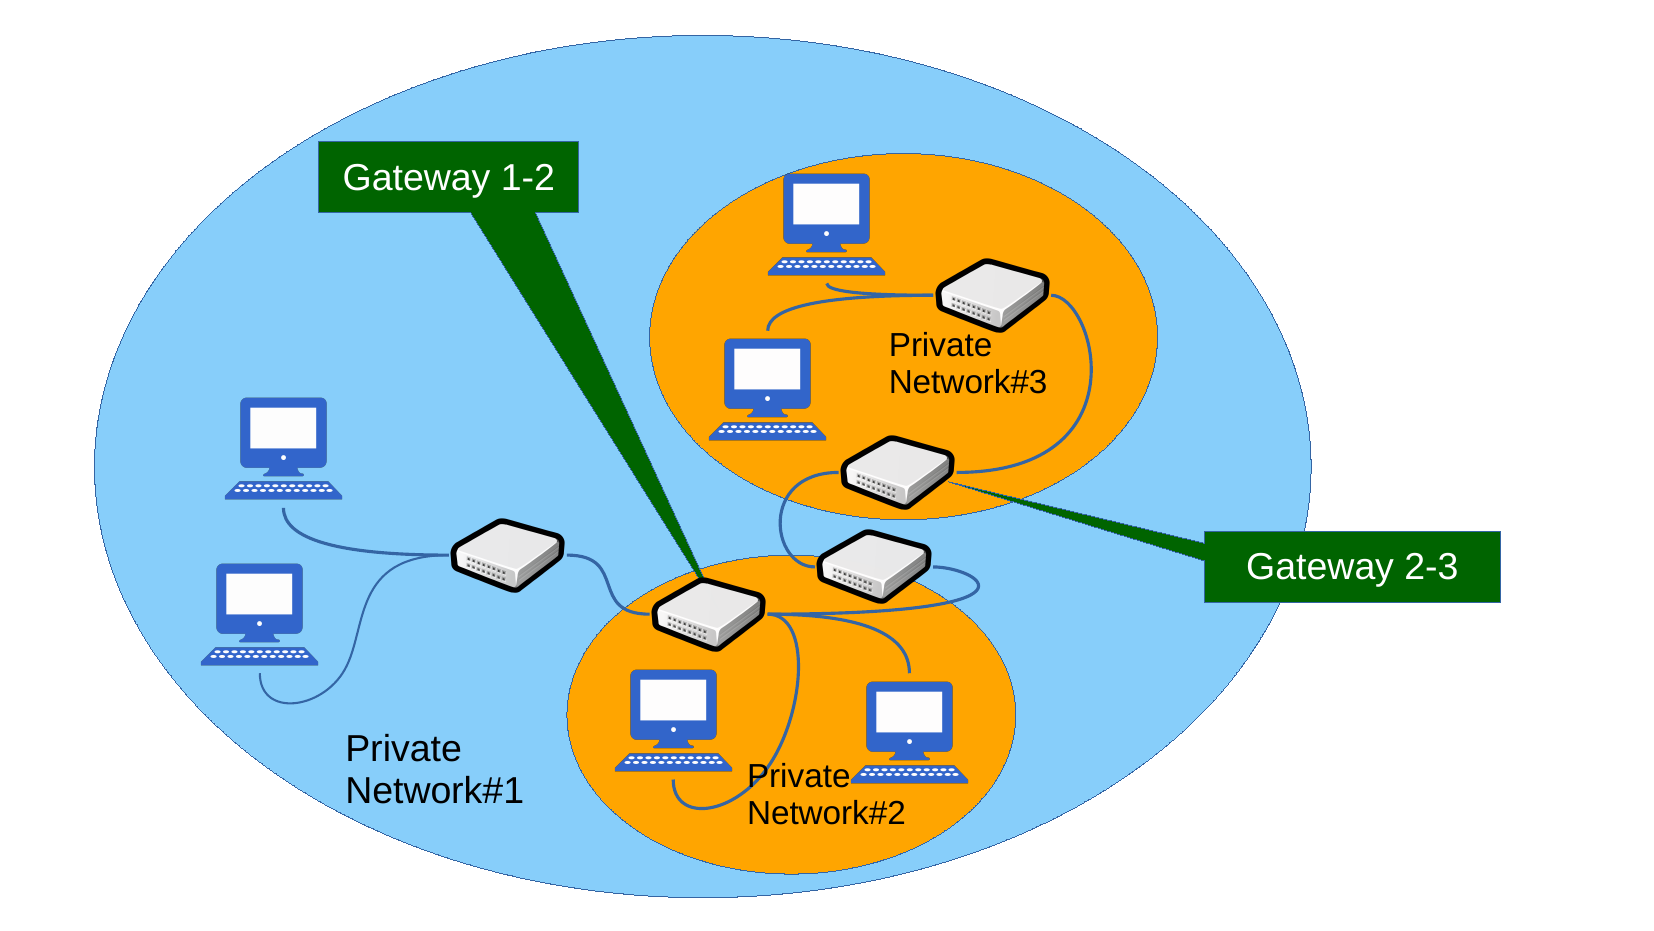

Gateway 1-2
Private Network#3
Gateway 2-3
Private Network#1
Private Network#2